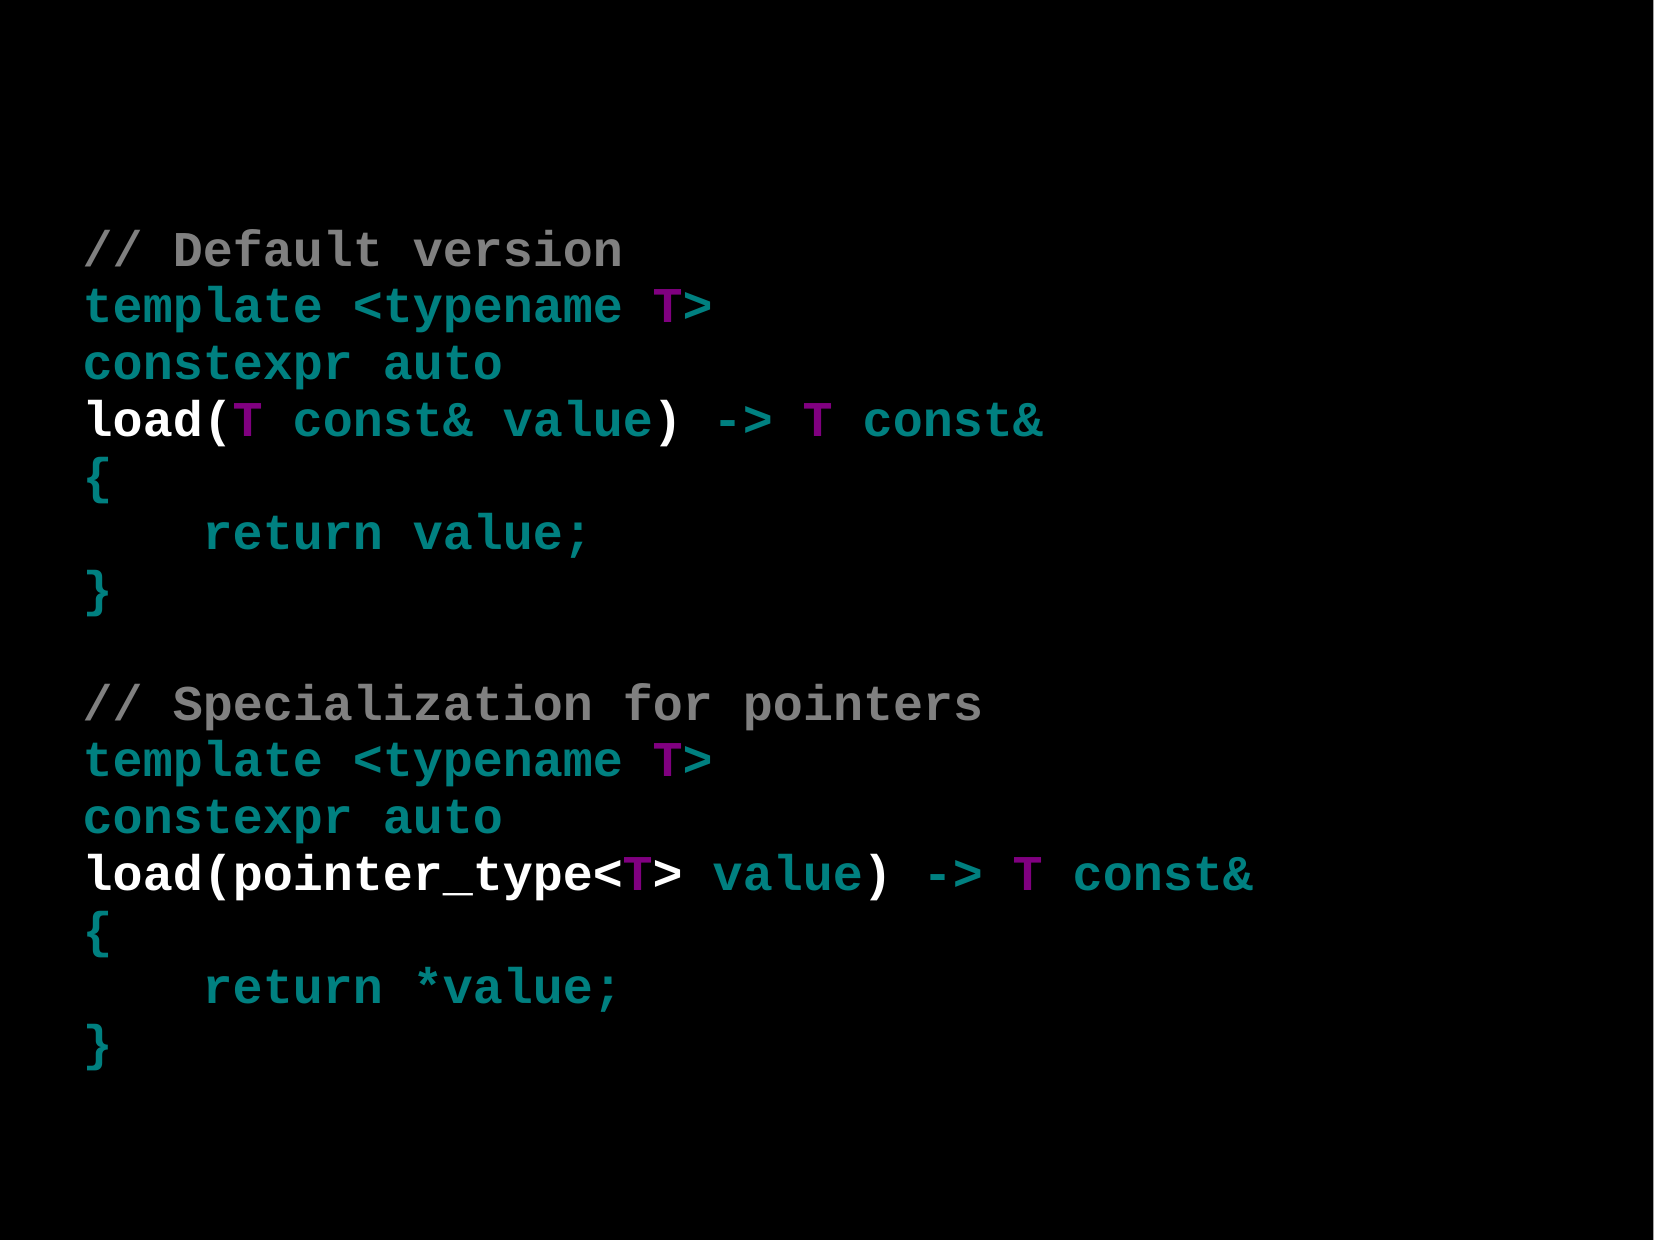

# // Default version
template <typename T>
constexpr auto
load(T const& value) -> T const&
{
 return value;
}
// Specialization for pointers
template <typename T>
constexpr auto
load(pointer_type<T> value) -> T const&
{
 return *value;
}